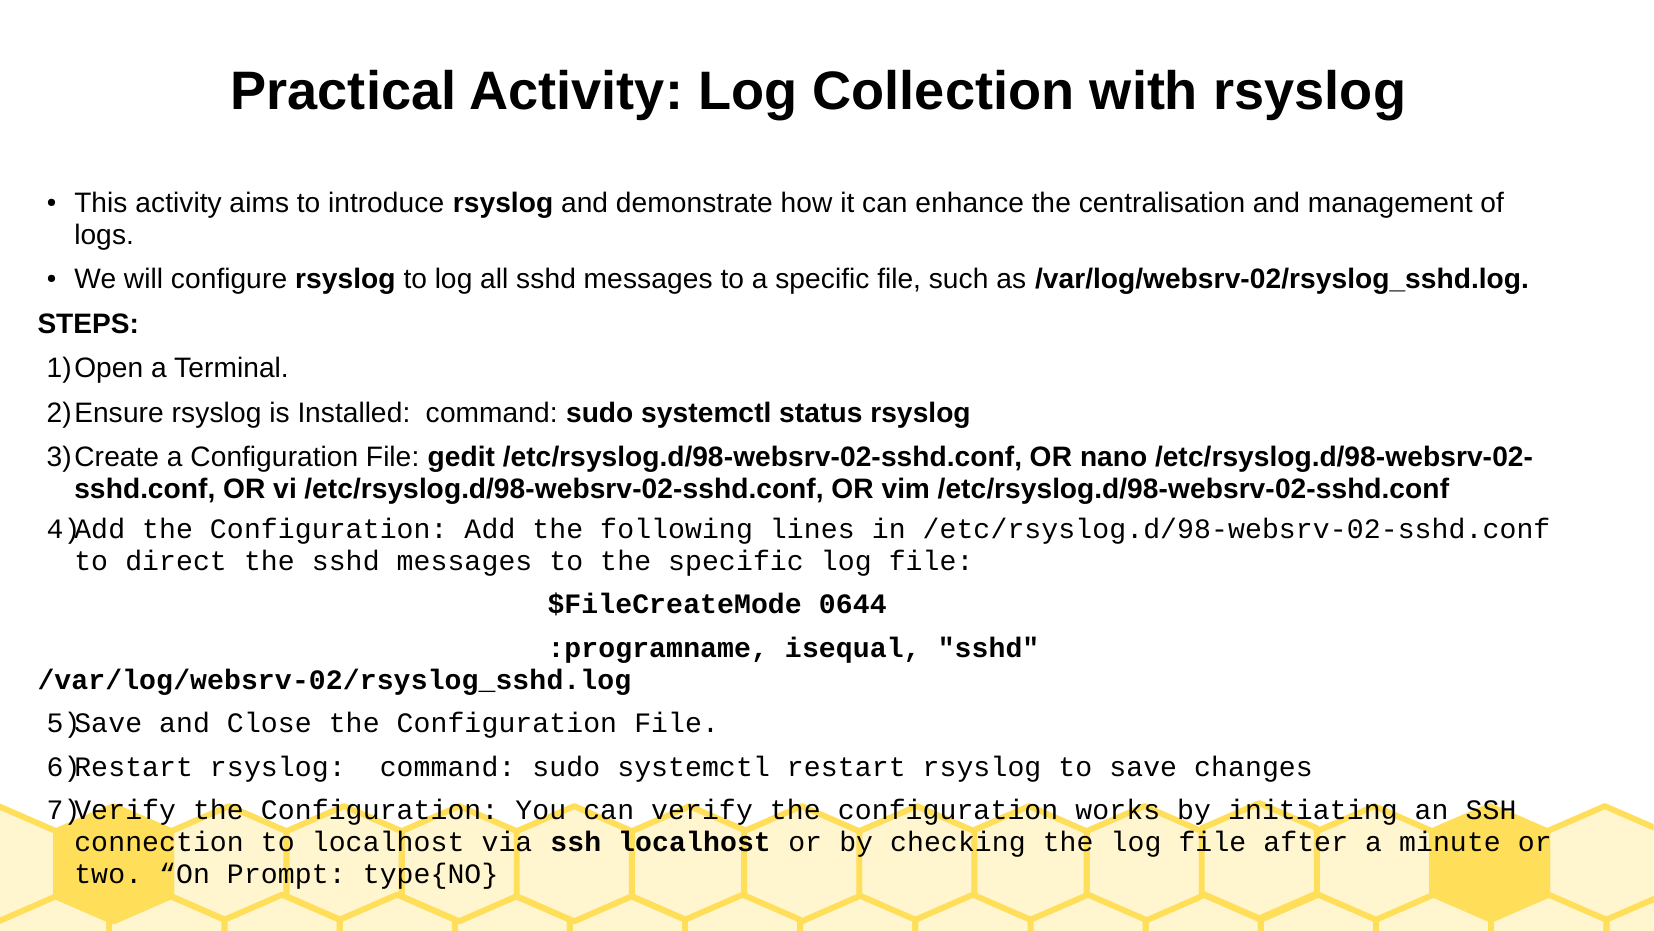

# Practical Activity: Log Collection with rsyslog
This activity aims to introduce rsyslog and demonstrate how it can enhance the centralisation and management of logs.
We will configure rsyslog to log all sshd messages to a specific file, such as /var/log/websrv-02/rsyslog_sshd.log.
STEPS:
Open a Terminal.
Ensure rsyslog is Installed: command: sudo systemctl status rsyslog
Create a Configuration File: gedit /etc/rsyslog.d/98-websrv-02-sshd.conf, OR nano /etc/rsyslog.d/98-websrv-02-sshd.conf, OR vi /etc/rsyslog.d/98-websrv-02-sshd.conf, OR vim /etc/rsyslog.d/98-websrv-02-sshd.conf
Add the Configuration: Add the following lines in /etc/rsyslog.d/98-websrv-02-sshd.conf to direct the sshd messages to the specific log file:
 $FileCreateMode 0644
 :programname, isequal, "sshd" /var/log/websrv-02/rsyslog_sshd.log
Save and Close the Configuration File.
Restart rsyslog: command: sudo systemctl restart rsyslog to save changes
Verify the Configuration: You can verify the configuration works by initiating an SSH connection to localhost via ssh localhost or by checking the log file after a minute or two. “On Prompt: type{NO}